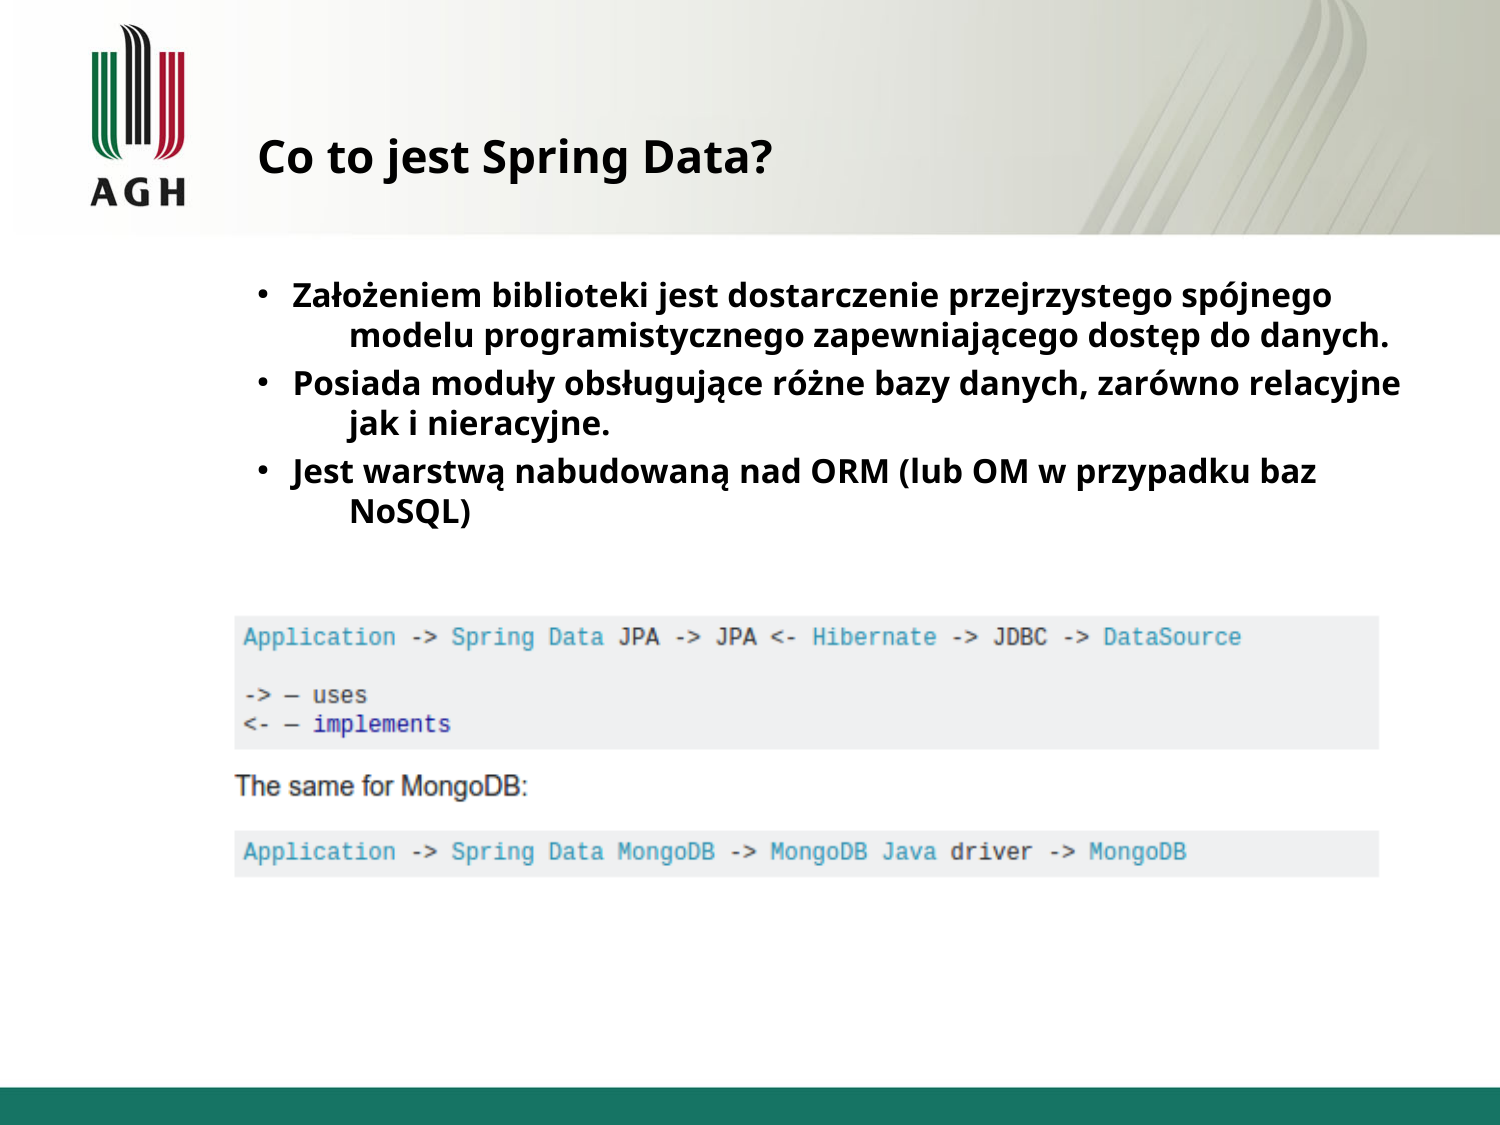

# Co to jest Spring Data?
Założeniem biblioteki jest dostarczenie przejrzystego spójnego modelu programistycznego zapewniającego dostęp do danych.
Posiada moduły obsługujące różne bazy danych, zarówno relacyjne jak i nieracyjne.
Jest warstwą nabudowaną nad ORM (lub OM w przypadku baz NoSQL)